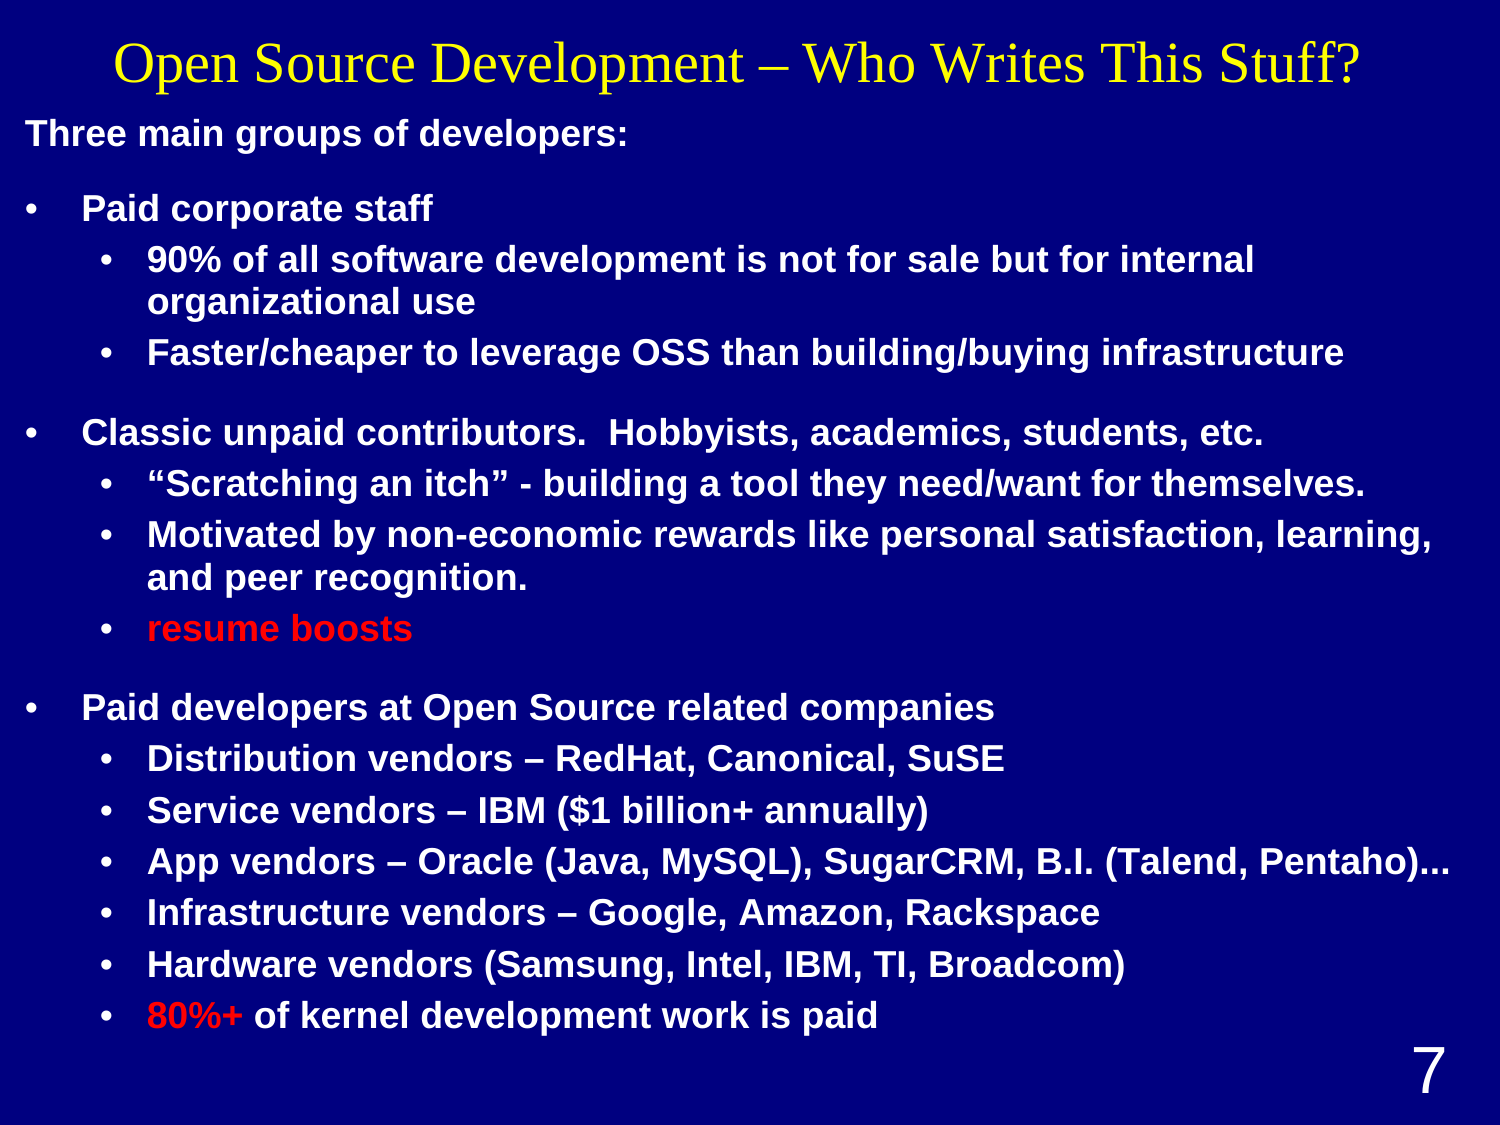

# Open Source Development – Who Writes This Stuff?
Three main groups of developers:
Paid corporate staff
90% of all software development is not for sale but for internal organizational use
Faster/cheaper to leverage OSS than building/buying infrastructure
Classic unpaid contributors. Hobbyists, academics, students, etc.
“Scratching an itch” - building a tool they need/want for themselves.
Motivated by non-economic rewards like personal satisfaction, learning, and peer recognition.
resume boosts
Paid developers at Open Source related companies
Distribution vendors – RedHat, Canonical, SuSE
Service vendors – IBM ($1 billion+ annually)
App vendors – Oracle (Java, MySQL), SugarCRM, B.I. (Talend, Pentaho)...
Infrastructure vendors – Google, Amazon, Rackspace
Hardware vendors (Samsung, Intel, IBM, TI, Broadcom)
80%+ of kernel development work is paid